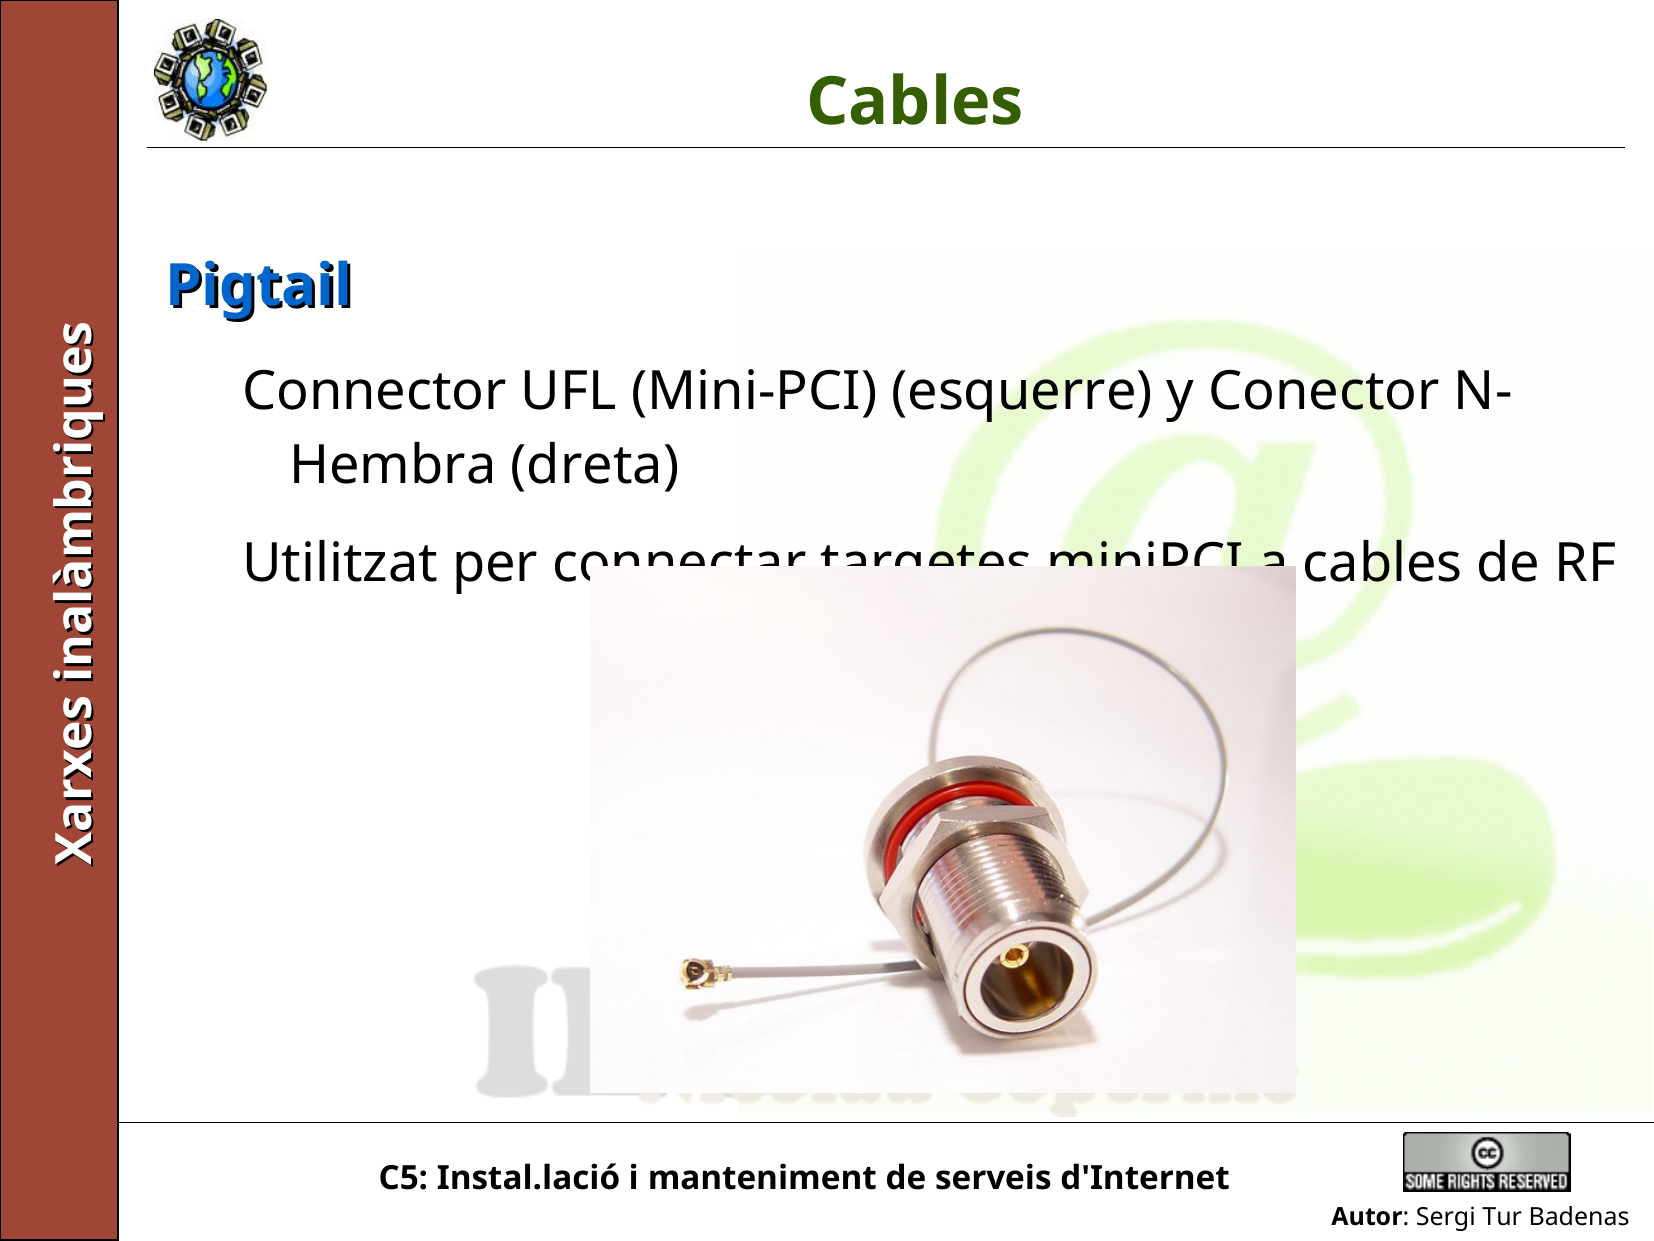

# Cables
Pigtail
Connector UFL (Mini-PCI) (esquerre) y Conector N-Hembra (dreta)
Utilitzat per connectar targetes miniPCI a cables de RF